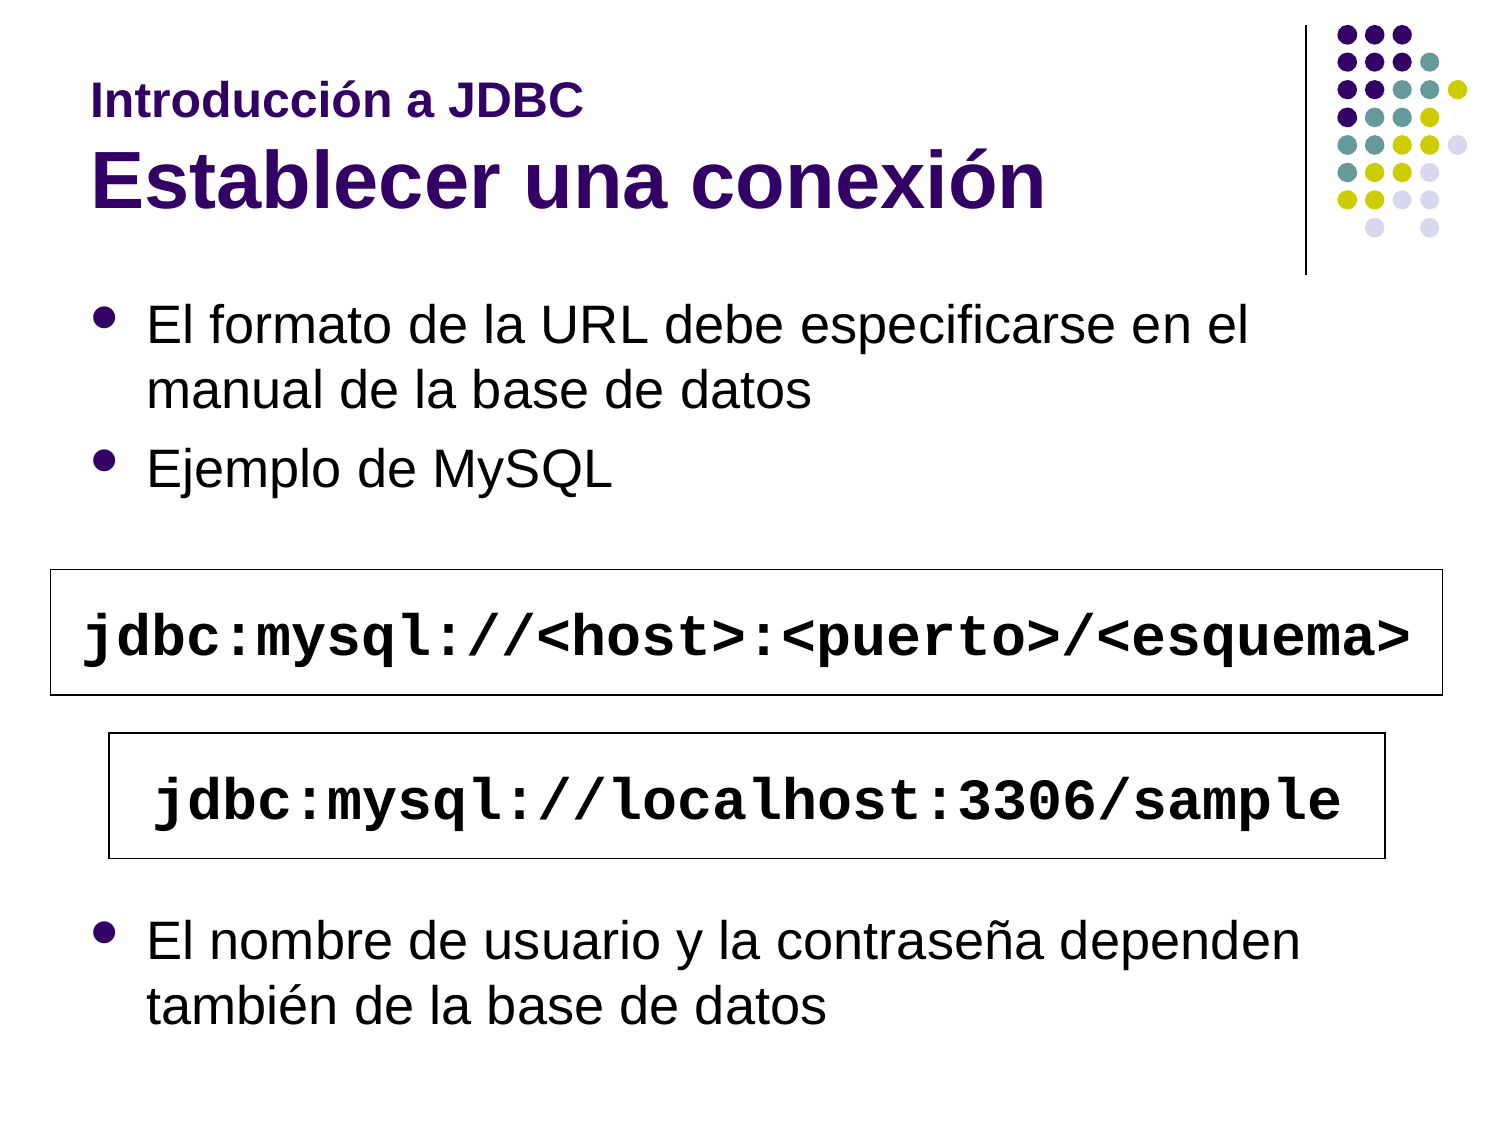

# Introducción a JDBC Establecer una conexión
El formato de la URL debe especificarse en el manual de la base de datos
Ejemplo de MySQL
El nombre de usuario y la contraseña dependen también de la base de datos
jdbc:mysql://<host>:<puerto>/<esquema>
jdbc:mysql://localhost:3306/sample